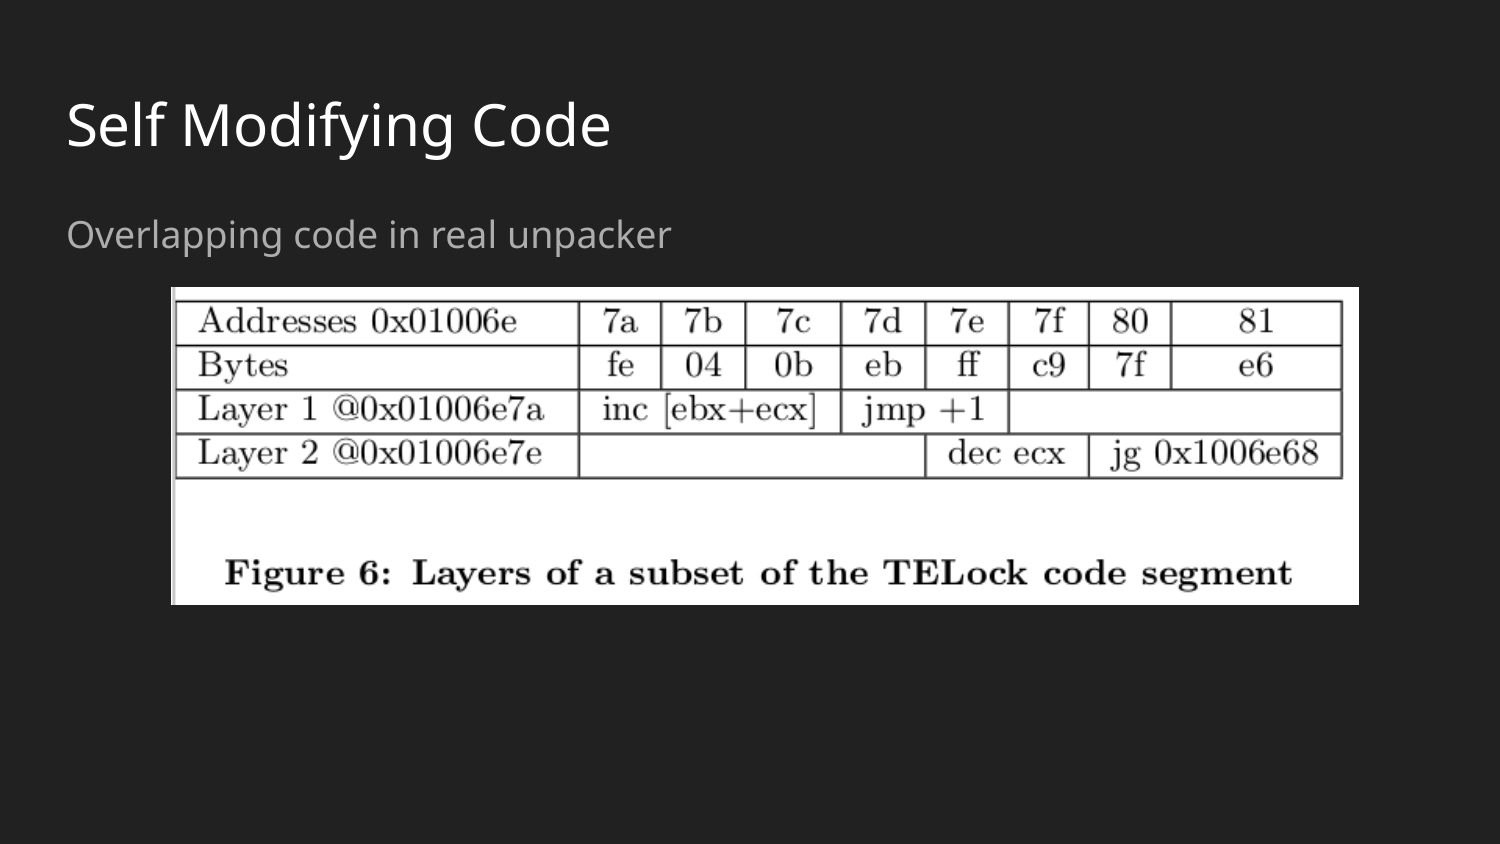

# Self Modifying Code
Overlapping code in real unpacker